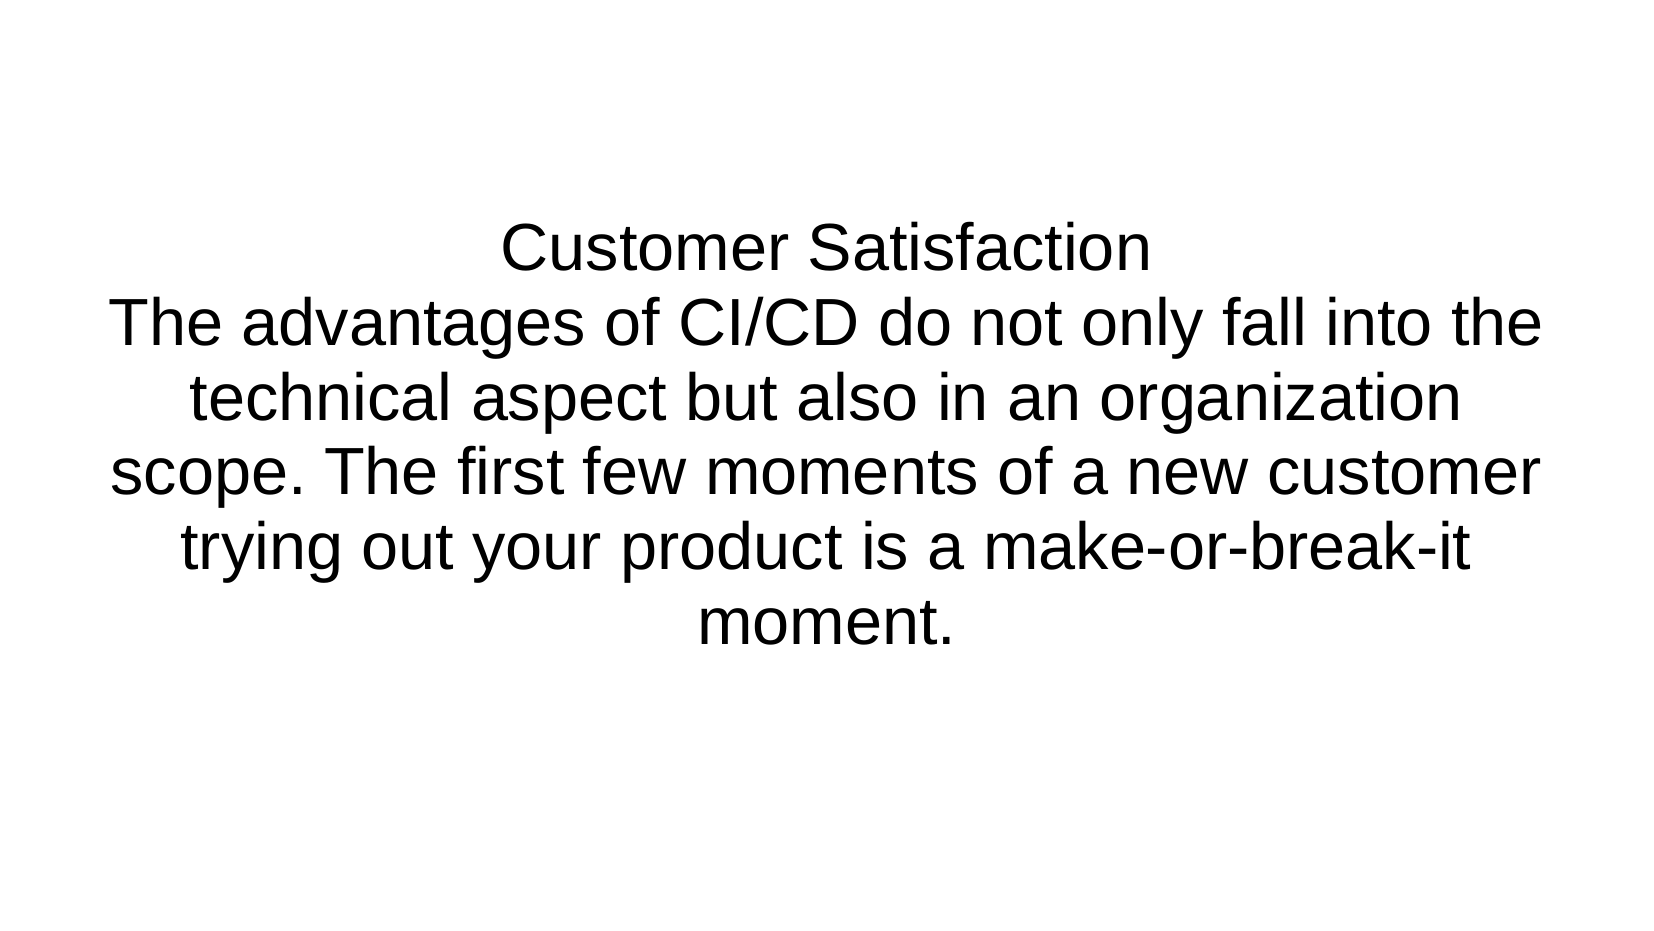

# Customer Satisfaction
The advantages of CI/CD do not only fall into the technical aspect but also in an organization scope. The first few moments of a new customer trying out your product is a make-or-break-it moment.